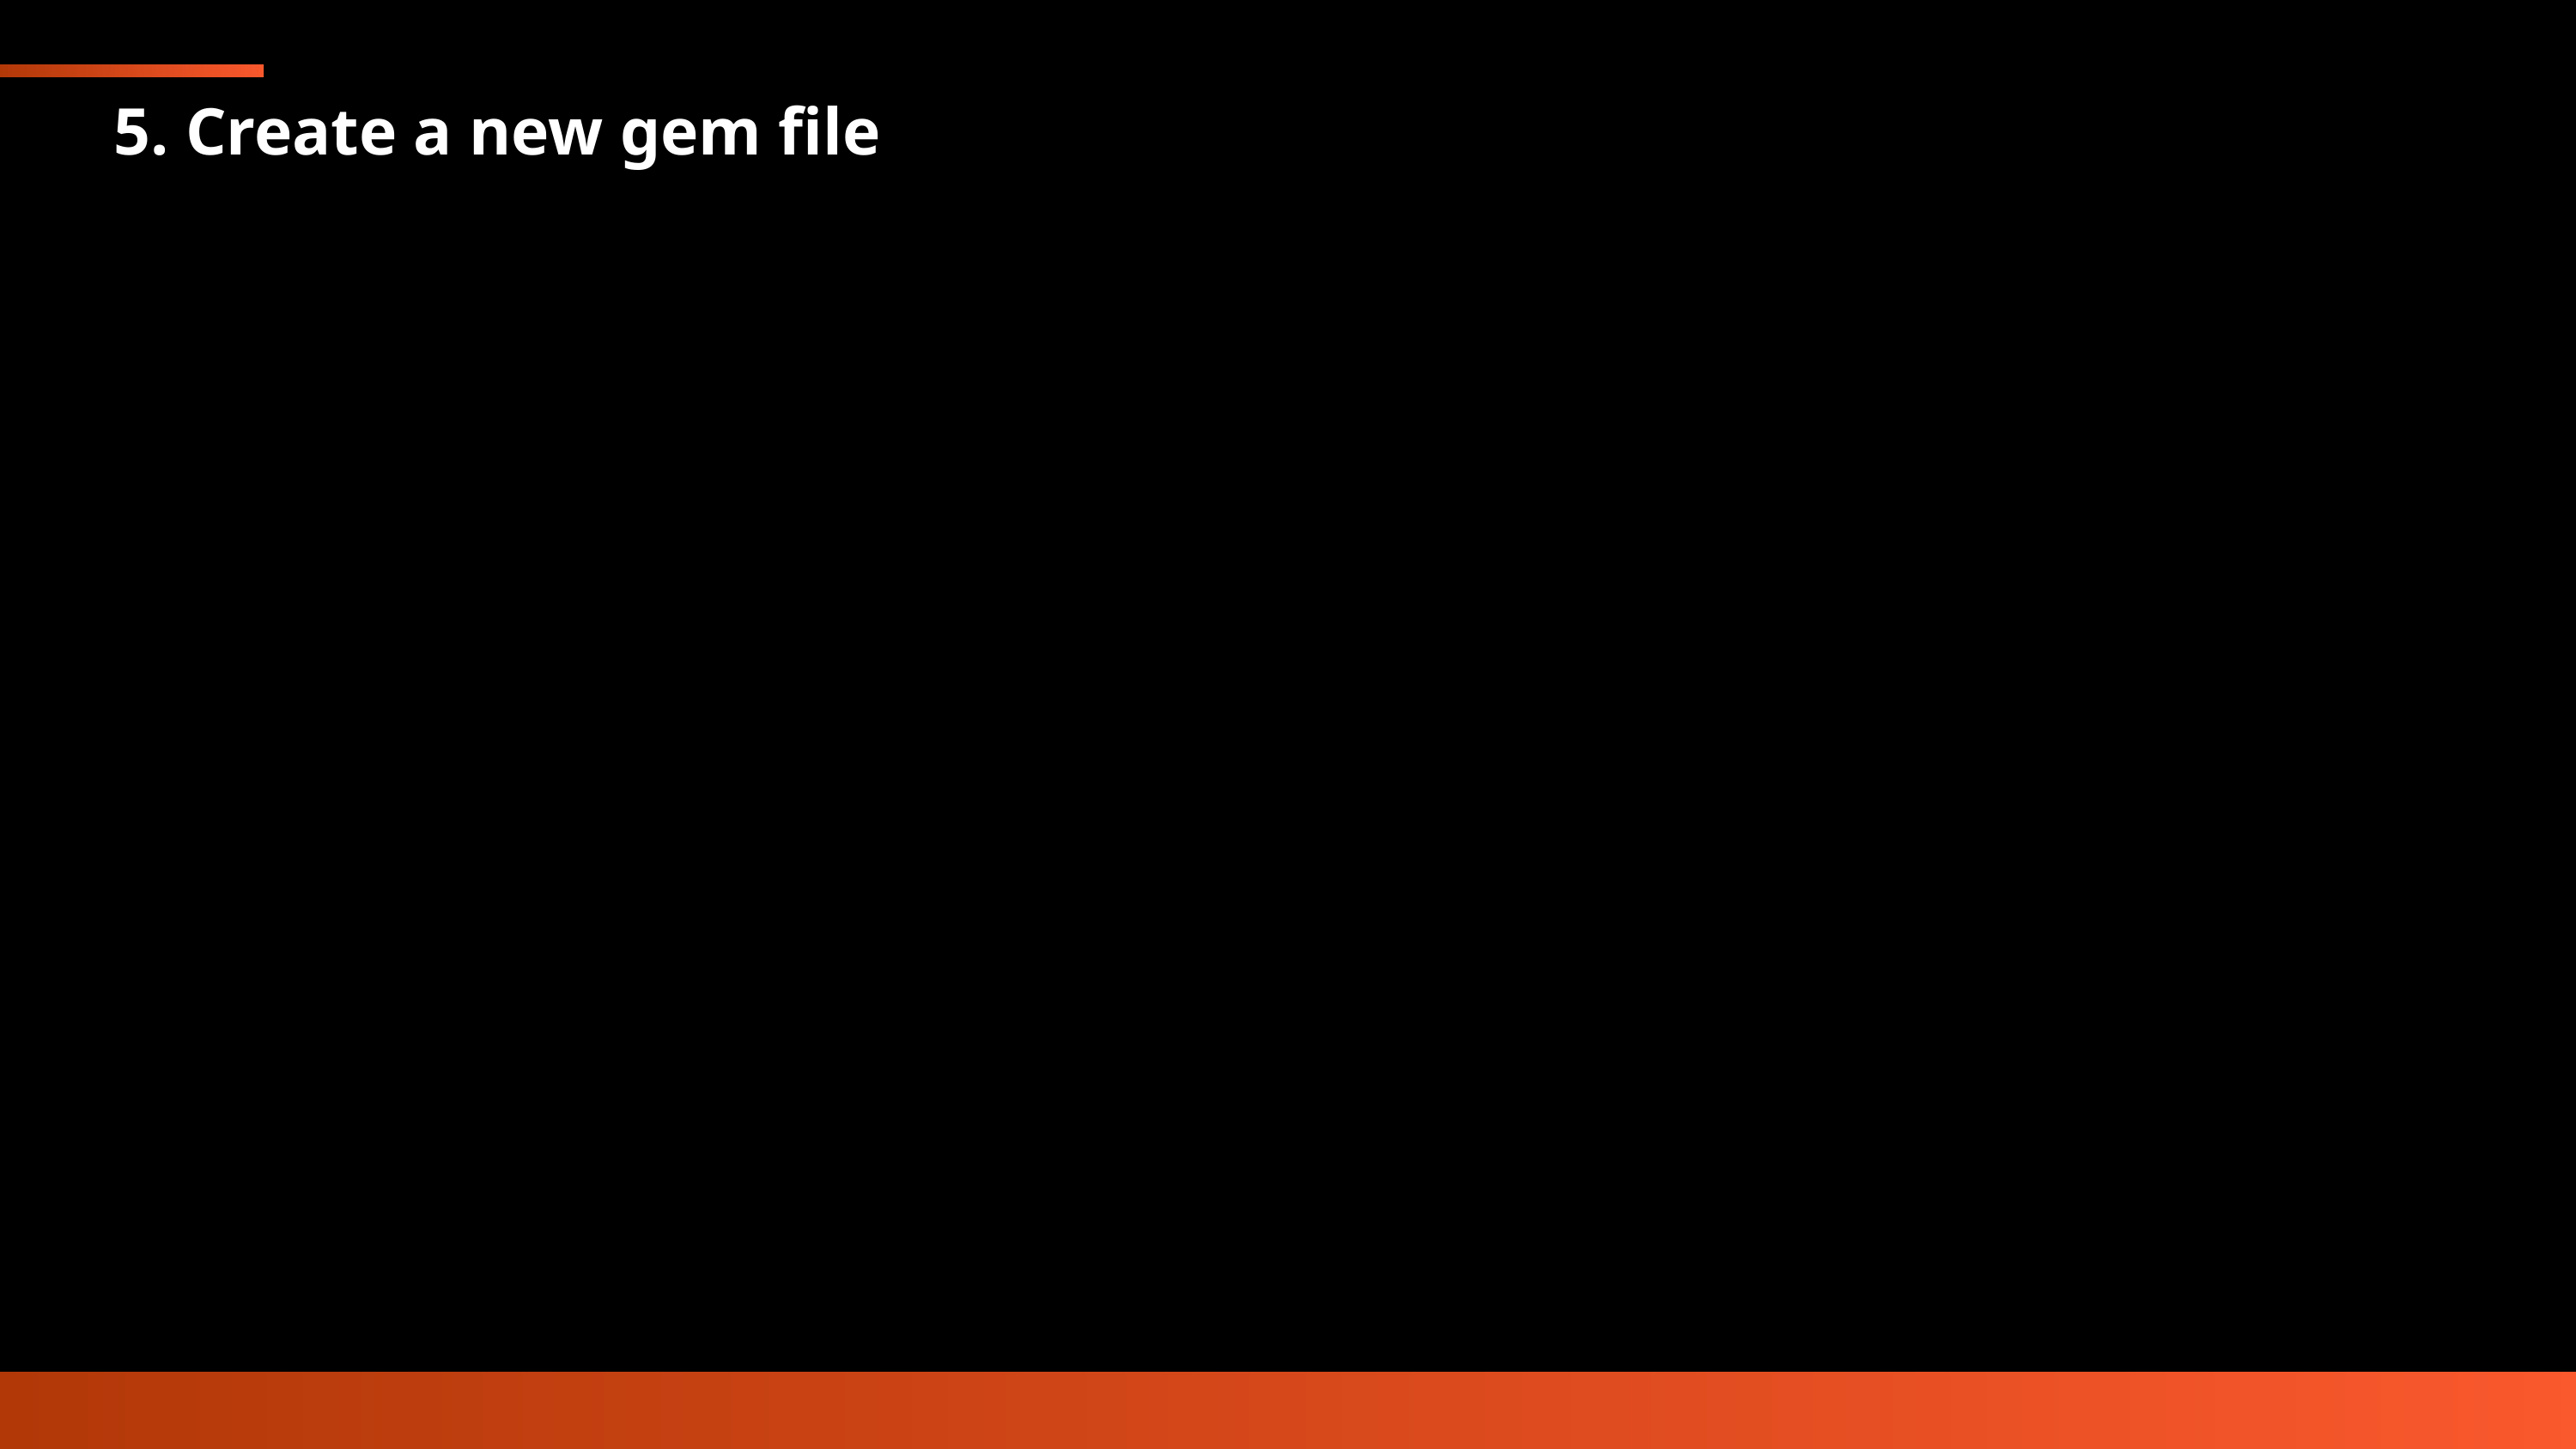

# 5. Create a new gem file